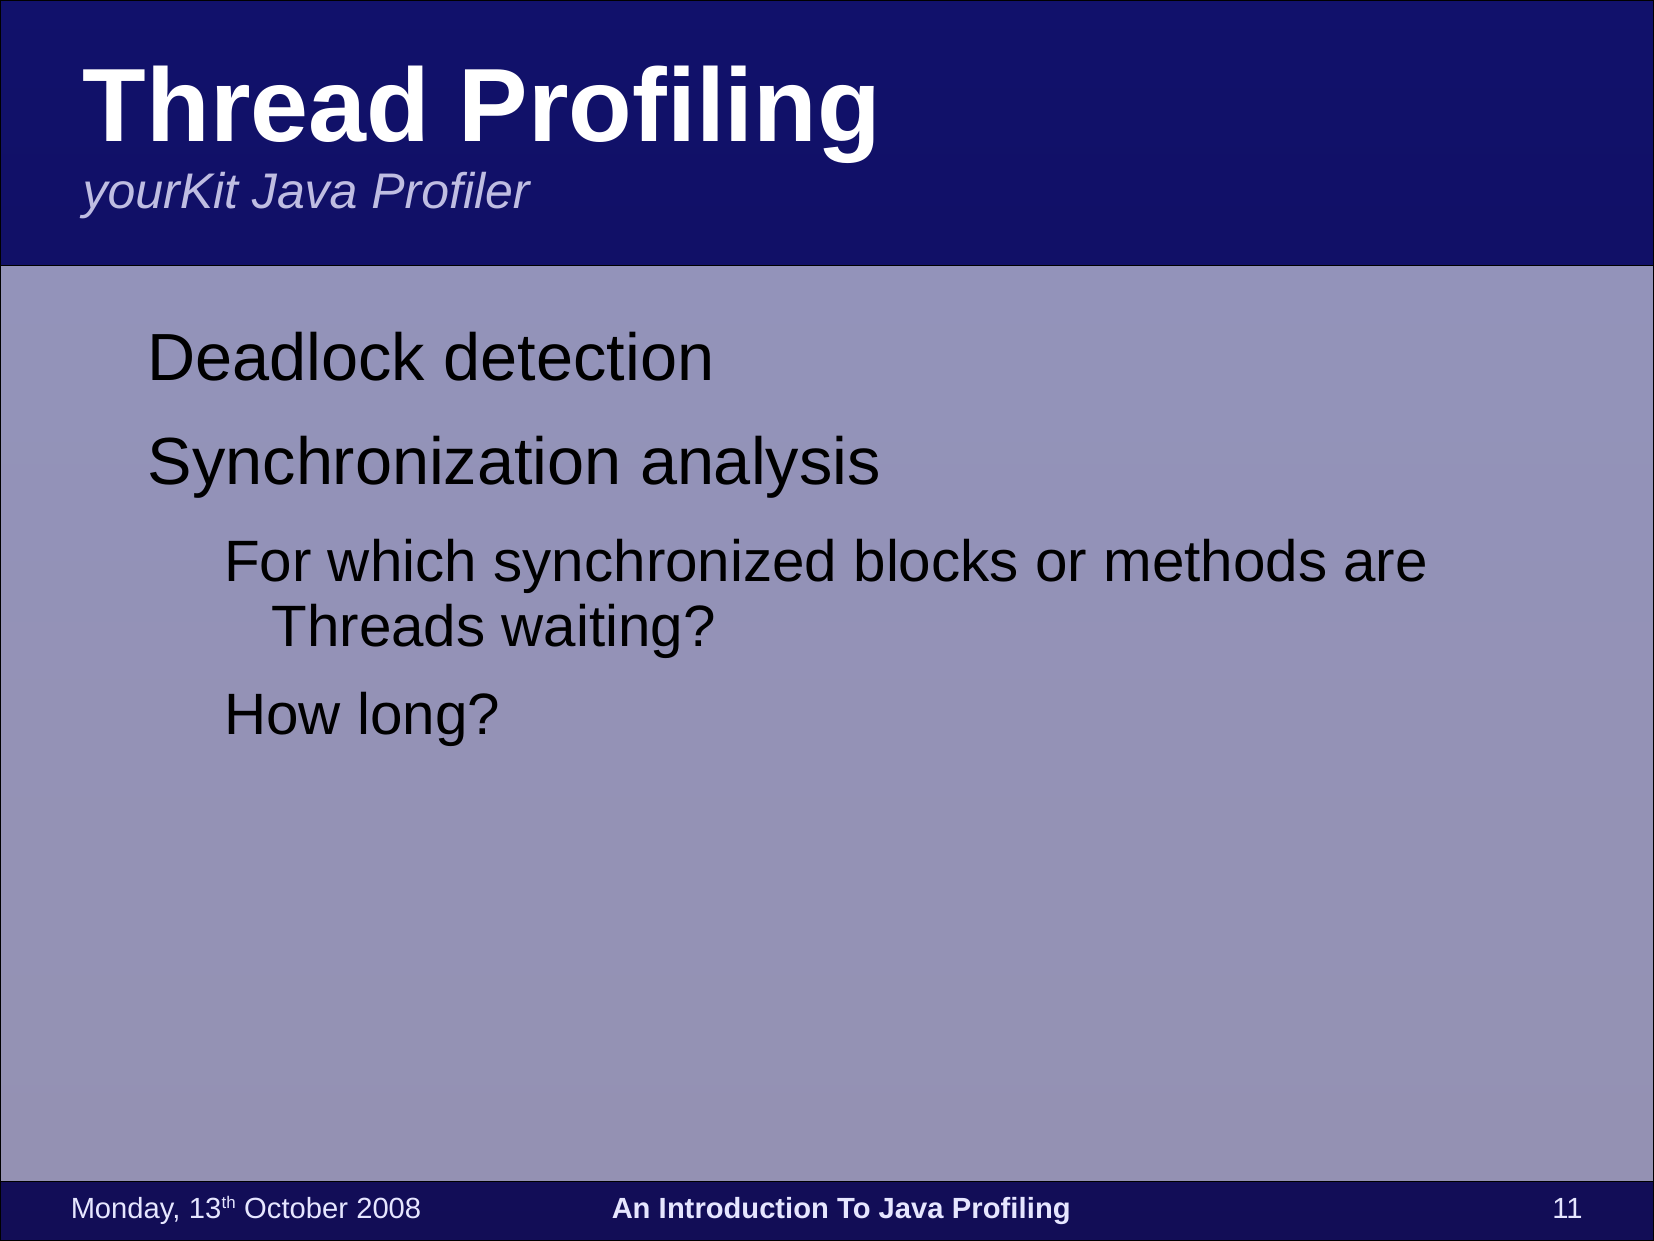

# Thread Profiling yourKit Java Profiler
Deadlock detection
Synchronization analysis
For which synchronized blocks or methods are Threads waiting?
How long?
11